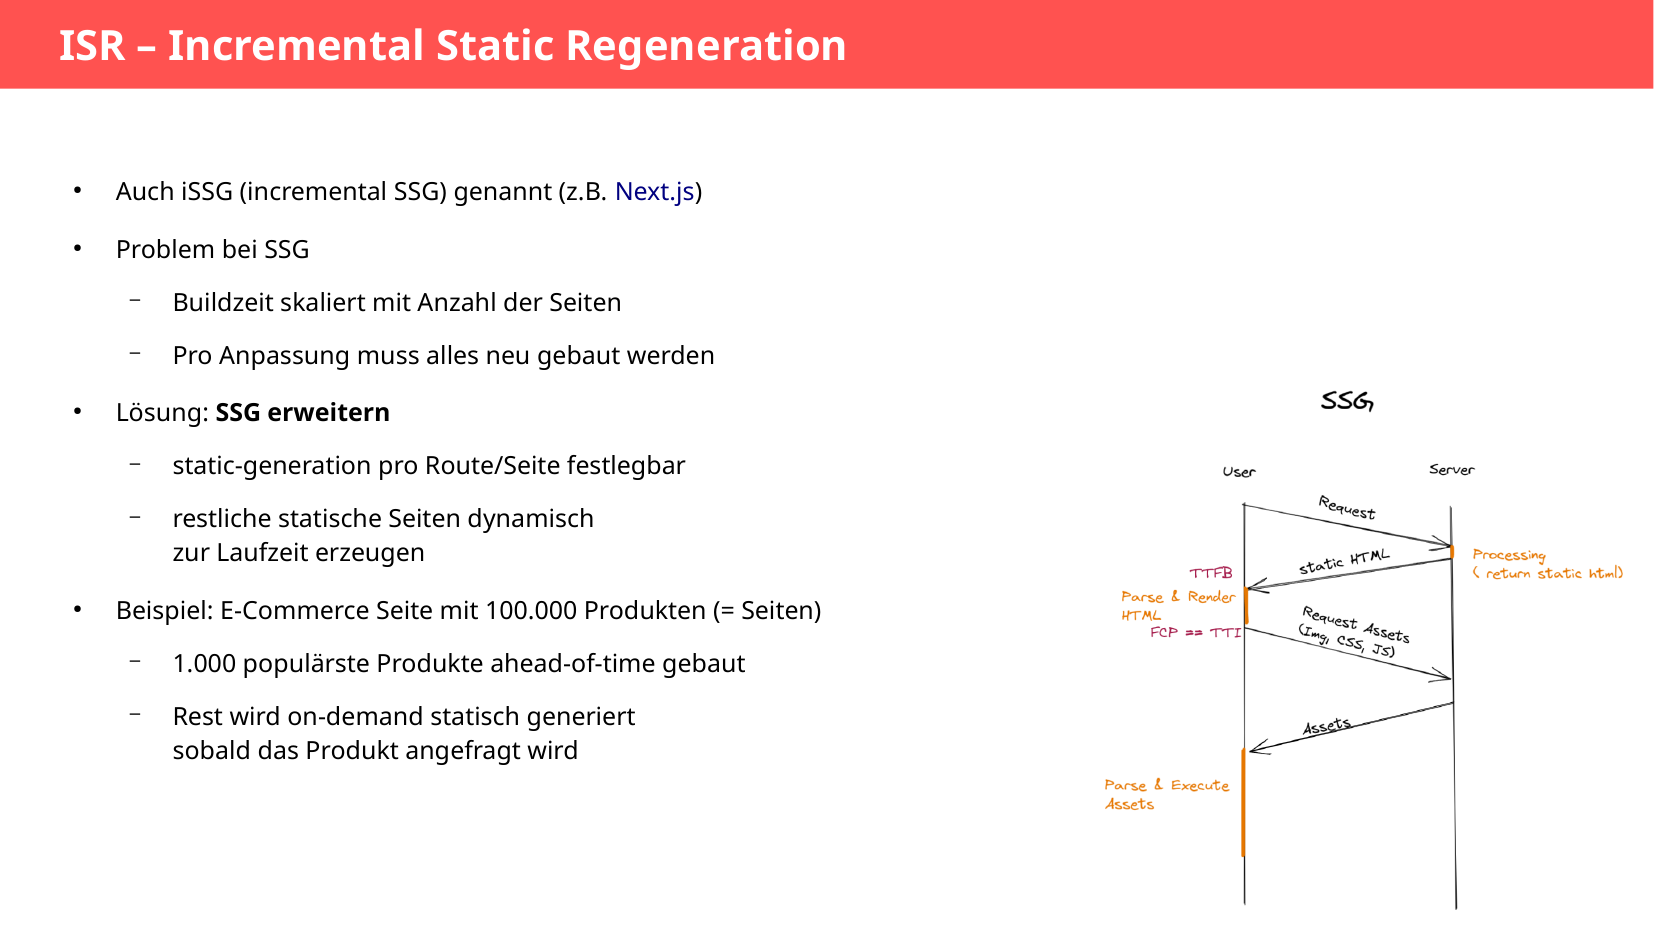

ISR – Incremental Static Regeneration
# Auch iSSG (incremental SSG) genannt (z.B. Next.js)
Problem bei SSG
Buildzeit skaliert mit Anzahl der Seiten
Pro Anpassung muss alles neu gebaut werden
Lösung: SSG erweitern
static-generation pro Route/Seite festlegbar
restliche statische Seiten dynamisch
zur Laufzeit erzeugen
Beispiel: E-Commerce Seite mit 100.000 Produkten (= Seiten)
1.000 populärste Produkte ahead-of-time gebaut
Rest wird on-demand statisch generiert
sobald das Produkt angefragt wird